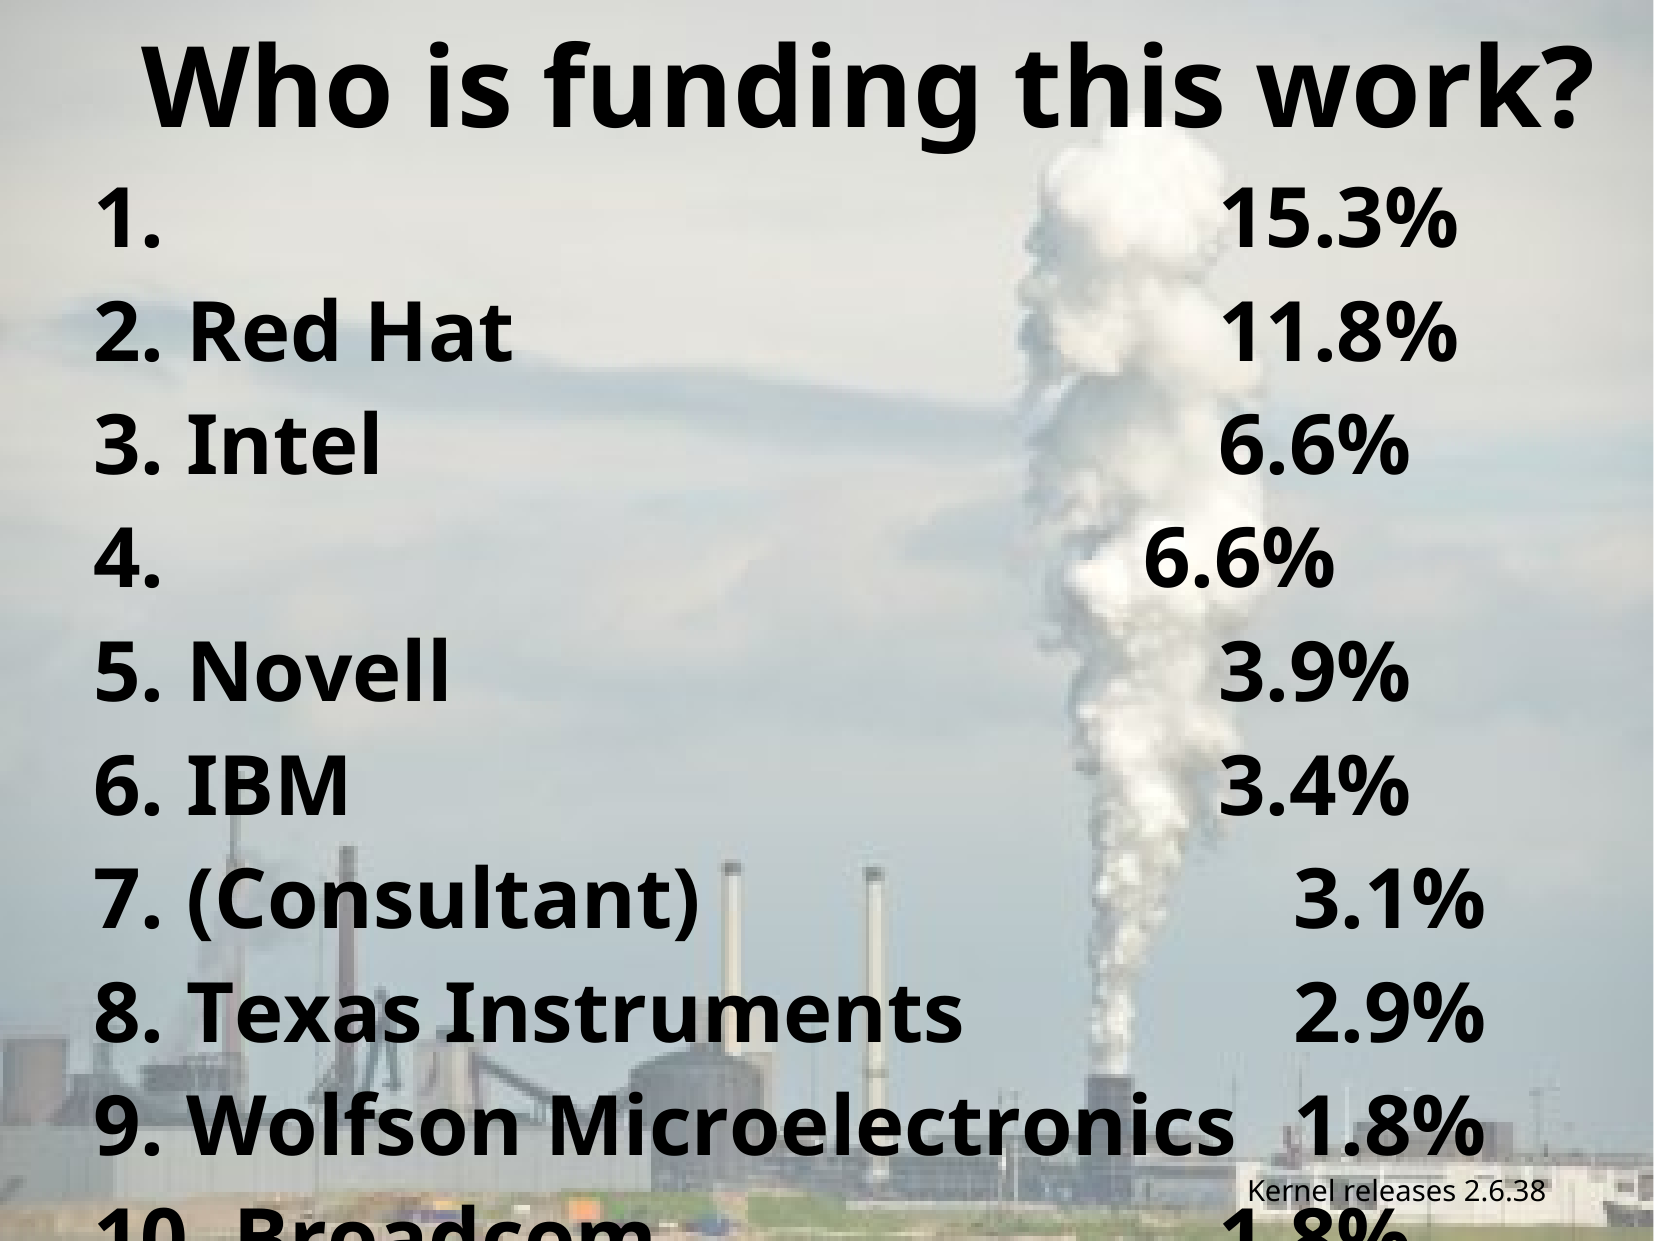

Who is funding this work?
1. 											15.3%
2. Red Hat										11.8%
3. Intel												6.6%
4. 								6.6%
5. Novell											3.9%
6. IBM												3.4%
7. (Consultant)								3.1%
8. Texas Instruments					2.9%
9. Wolfson Microelectronics	1.8%
10. Broadcom								1.8%
Kernel releases 2.6.38